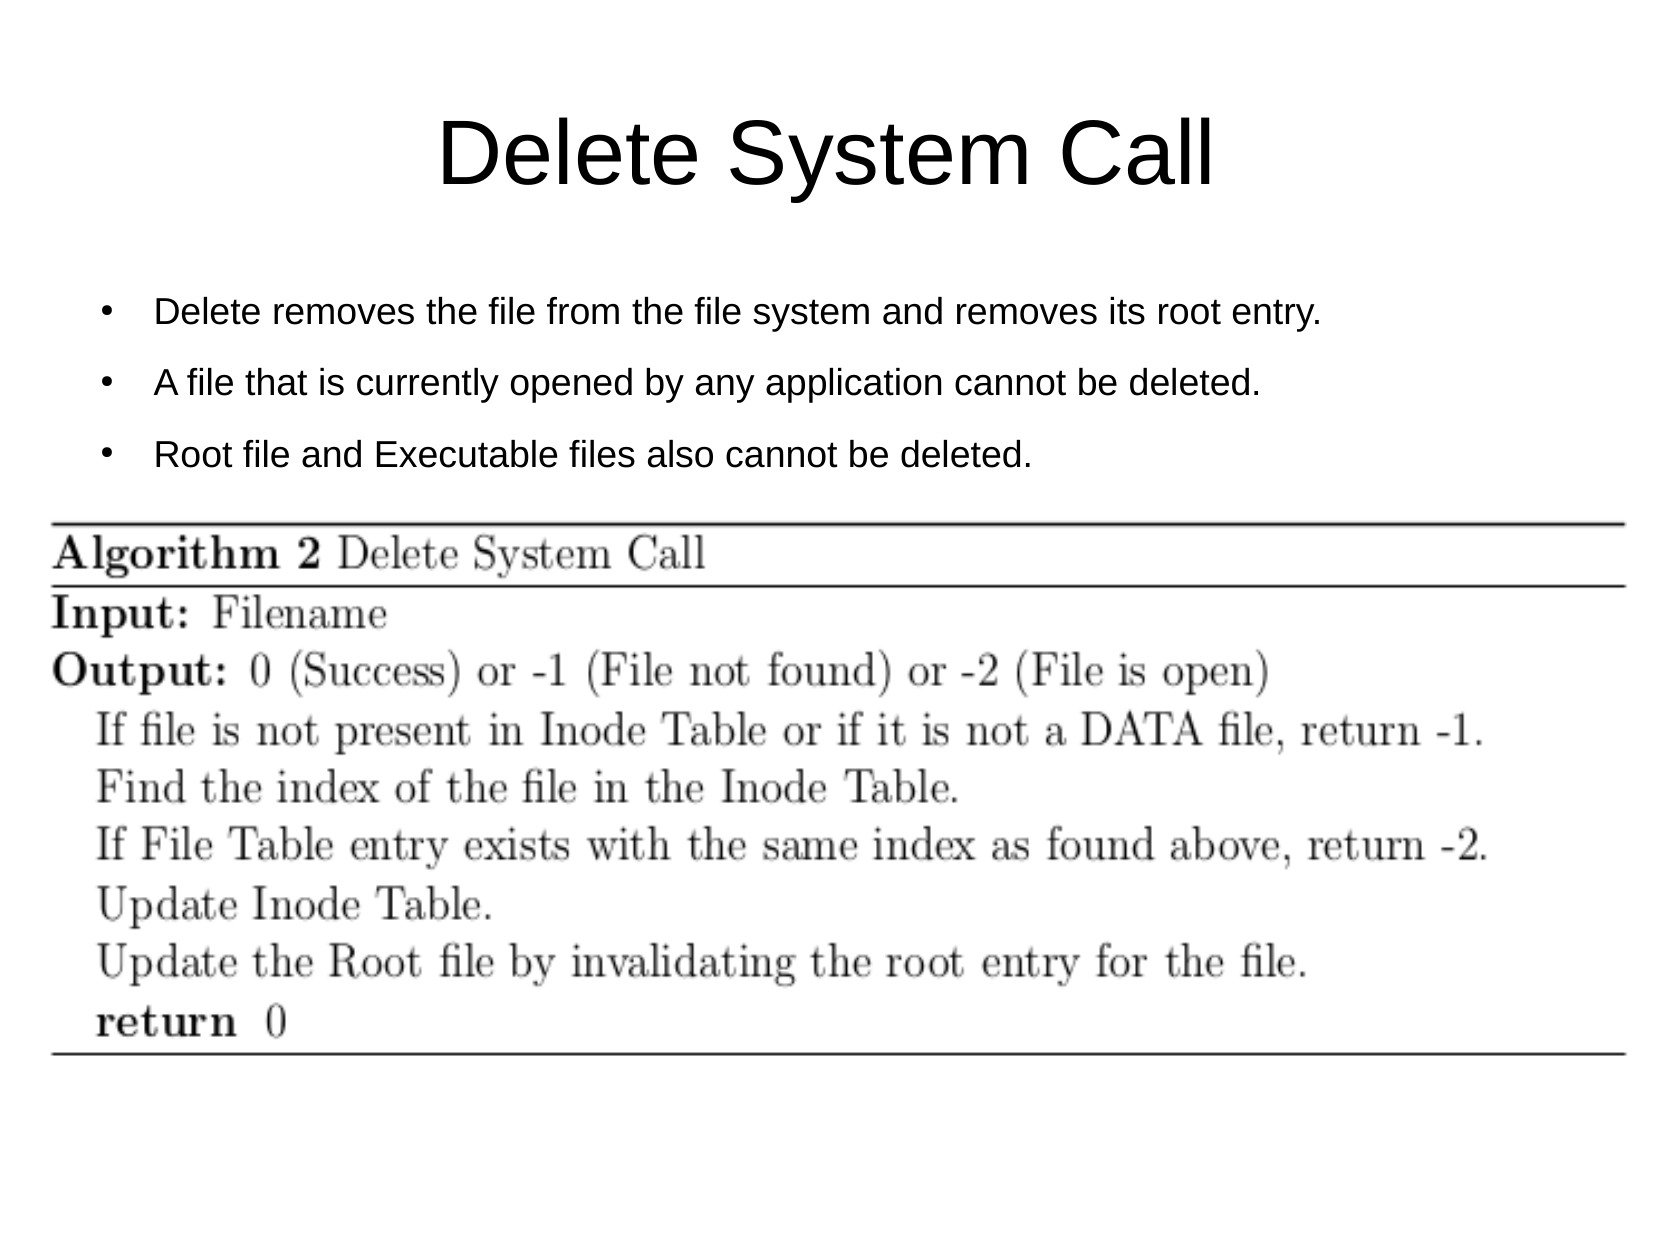

# Delete System Call
Delete removes the file from the file system and removes its root entry.
A file that is currently opened by any application cannot be deleted.
Root file and Executable files also cannot be deleted.